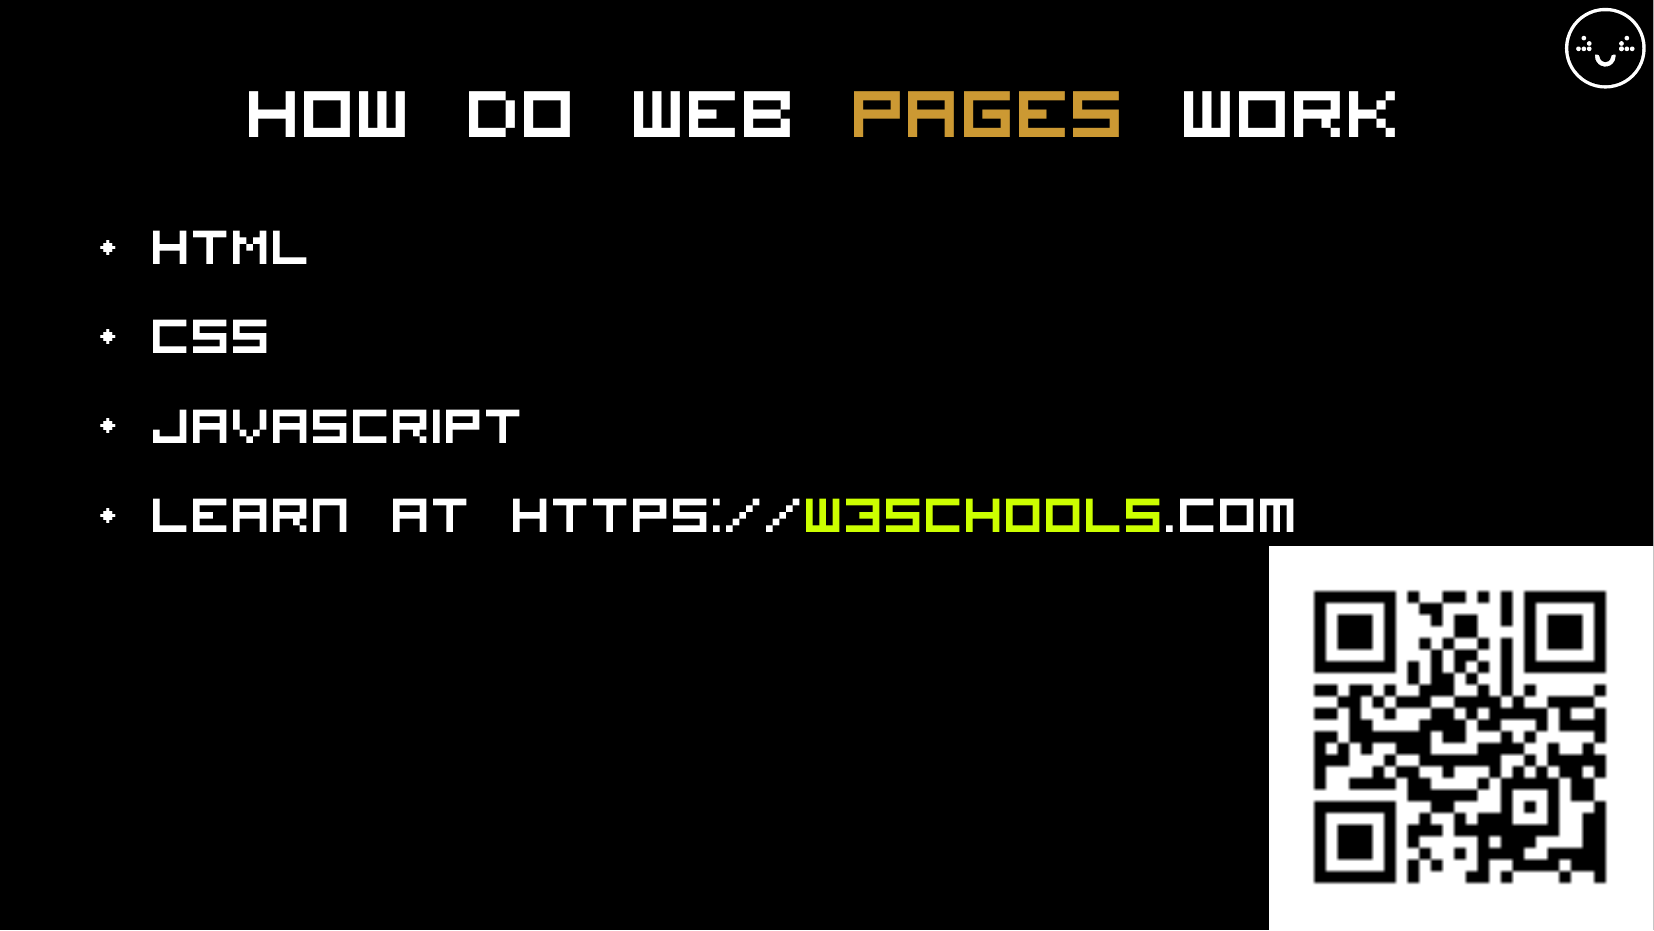

# How do web pages work
HTML
CSS
JavaScript
Learn at https://w3schools.com